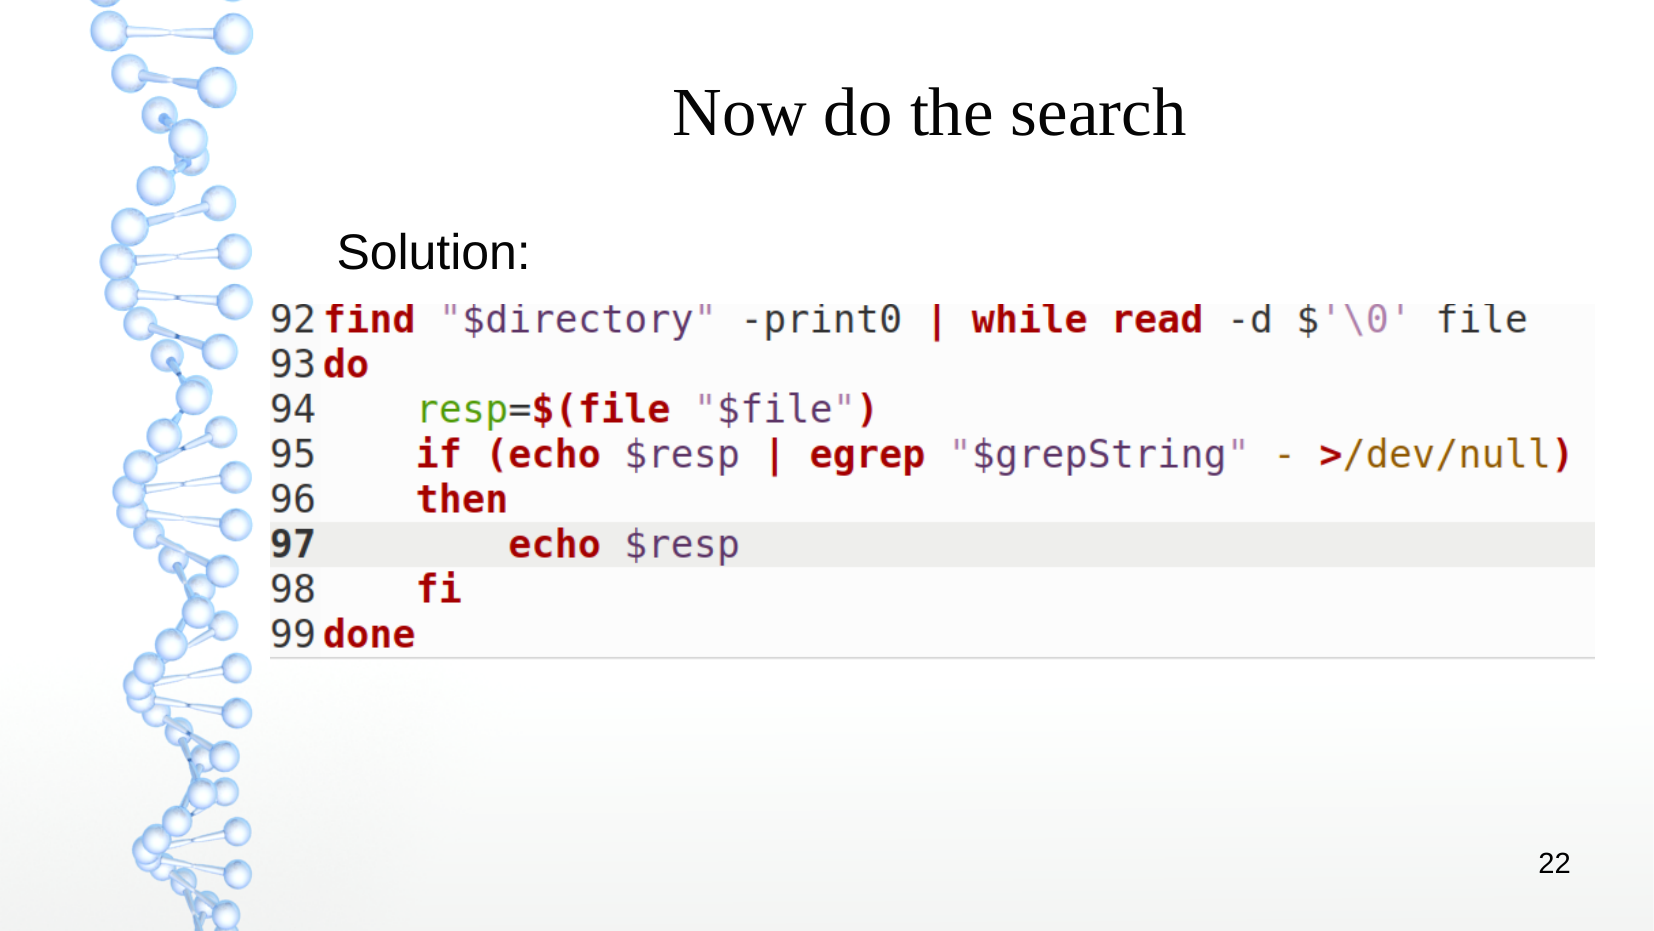

# Now do the search
Solution:
22